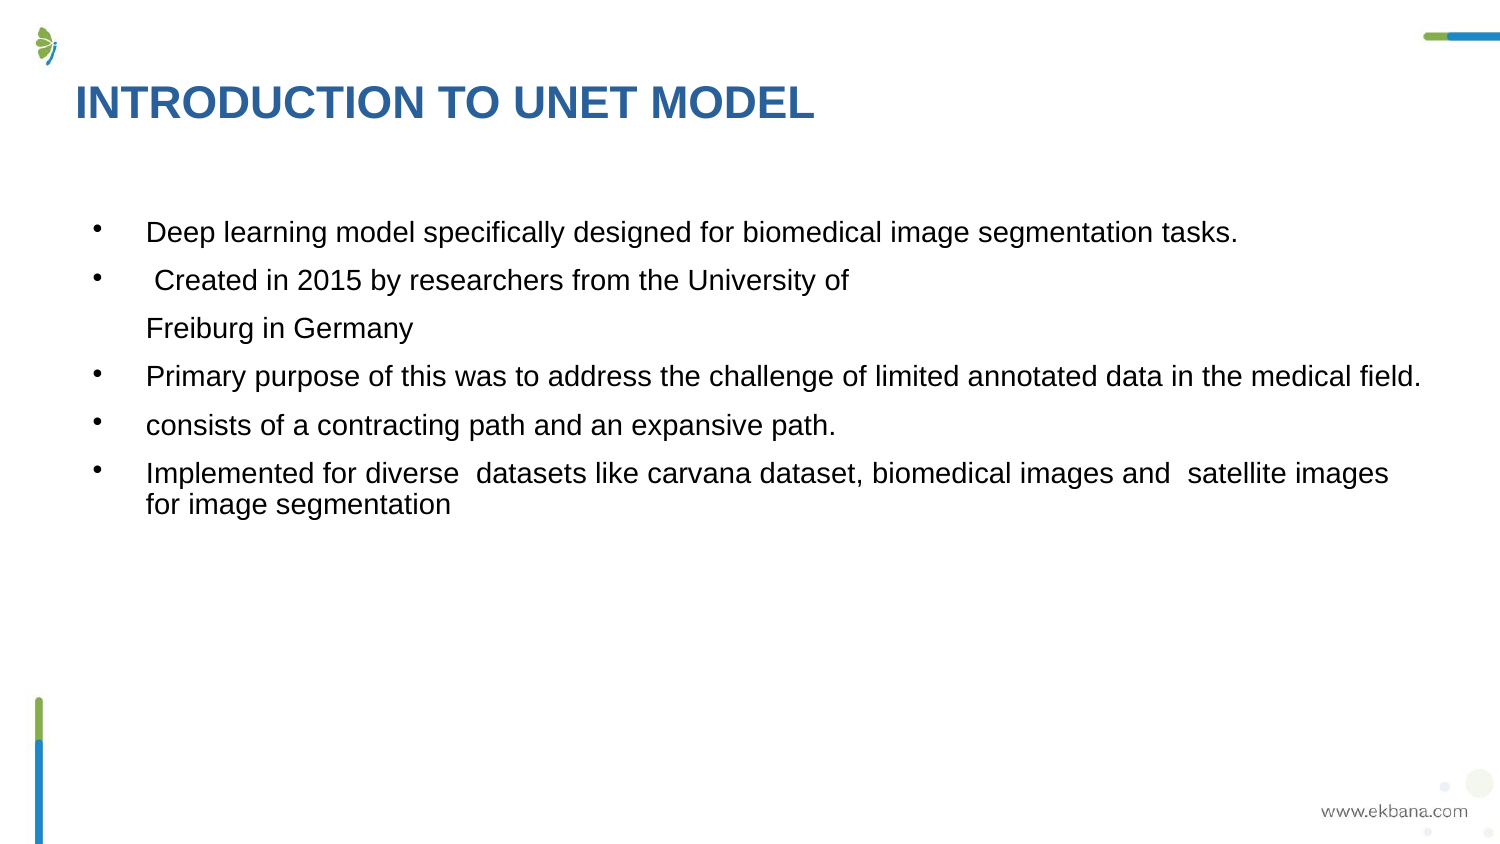

# INTRODUCTION TO UNET MODEL
Deep learning model specifically designed for biomedical image segmentation tasks.
 Created in 2015 by researchers from the University of
Freiburg in Germany
Primary purpose of this was to address the challenge of limited annotated data in the medical field.
consists of a contracting path and an expansive path.
Implemented for diverse datasets like carvana dataset, biomedical images and satellite images for image segmentation